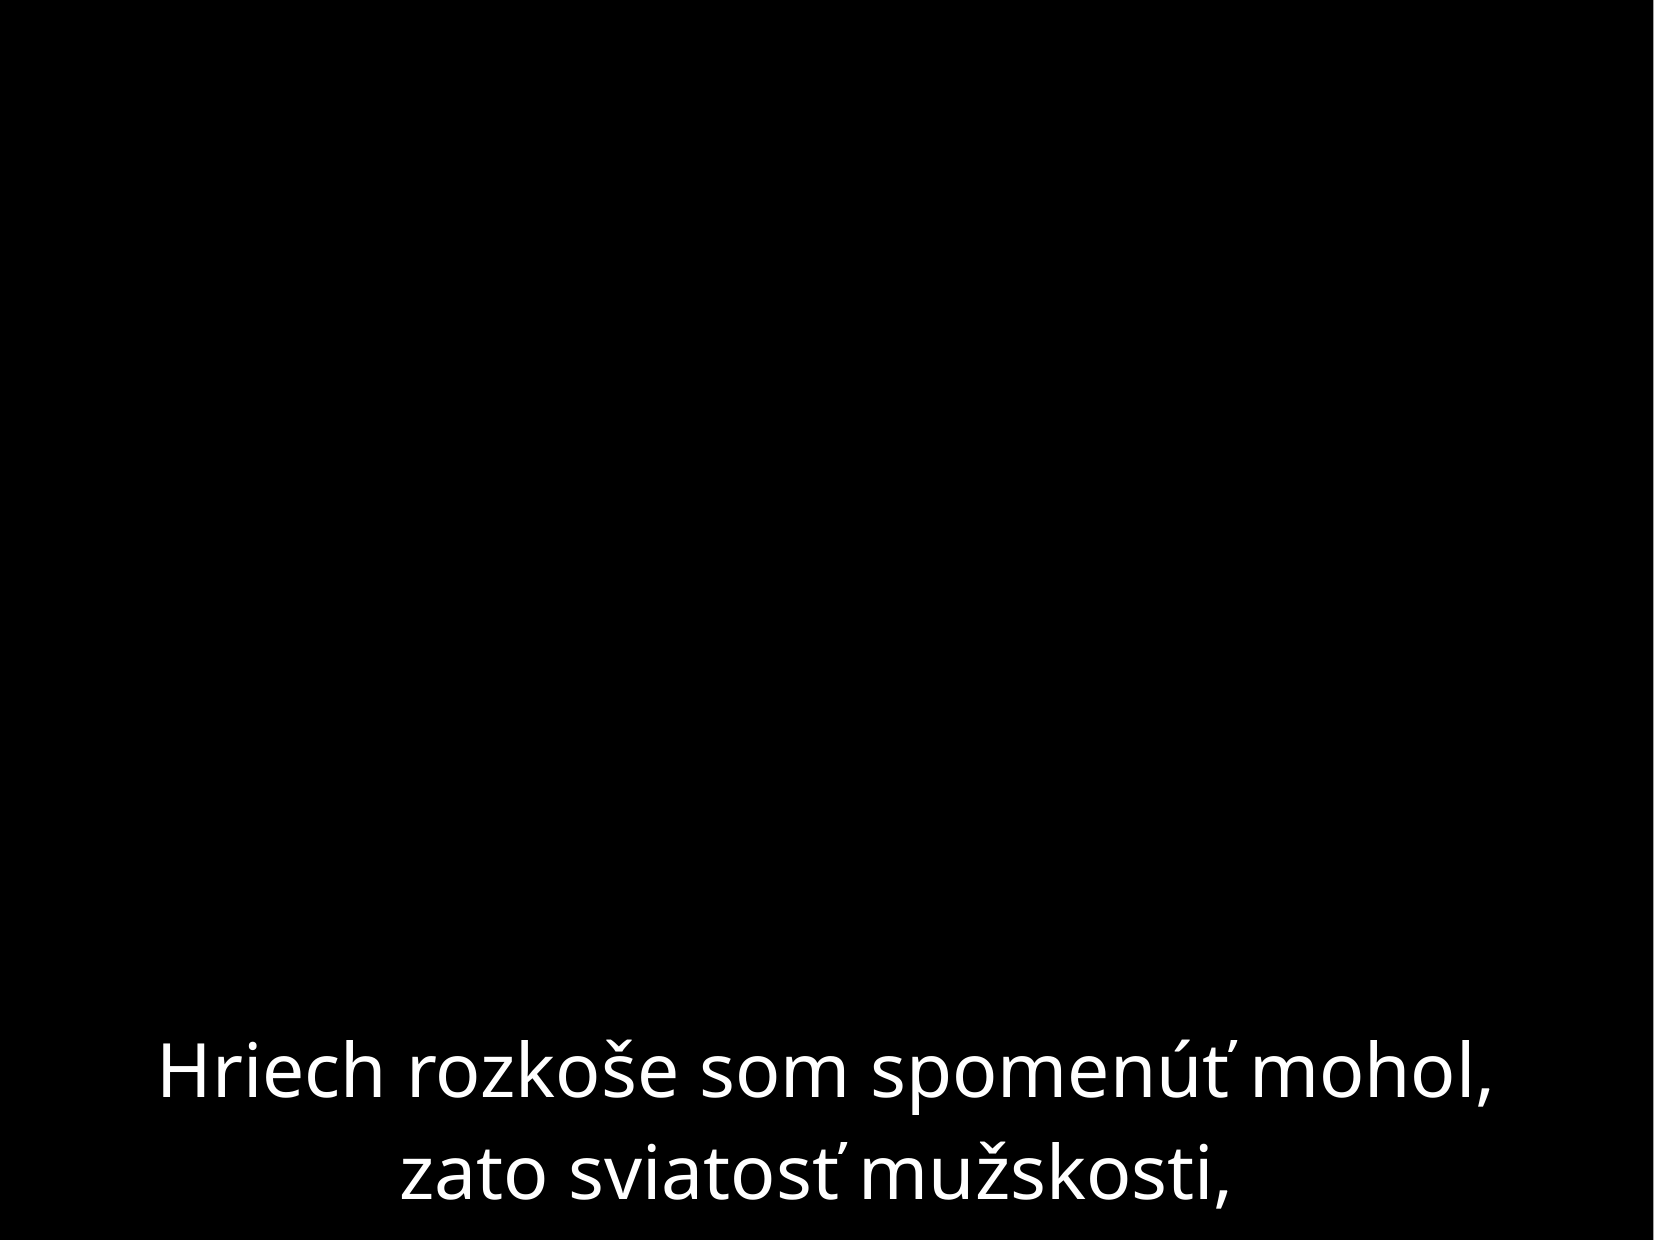

# Hriech rozkoše som spomenúť mohol, zato sviatosť mužskosti,